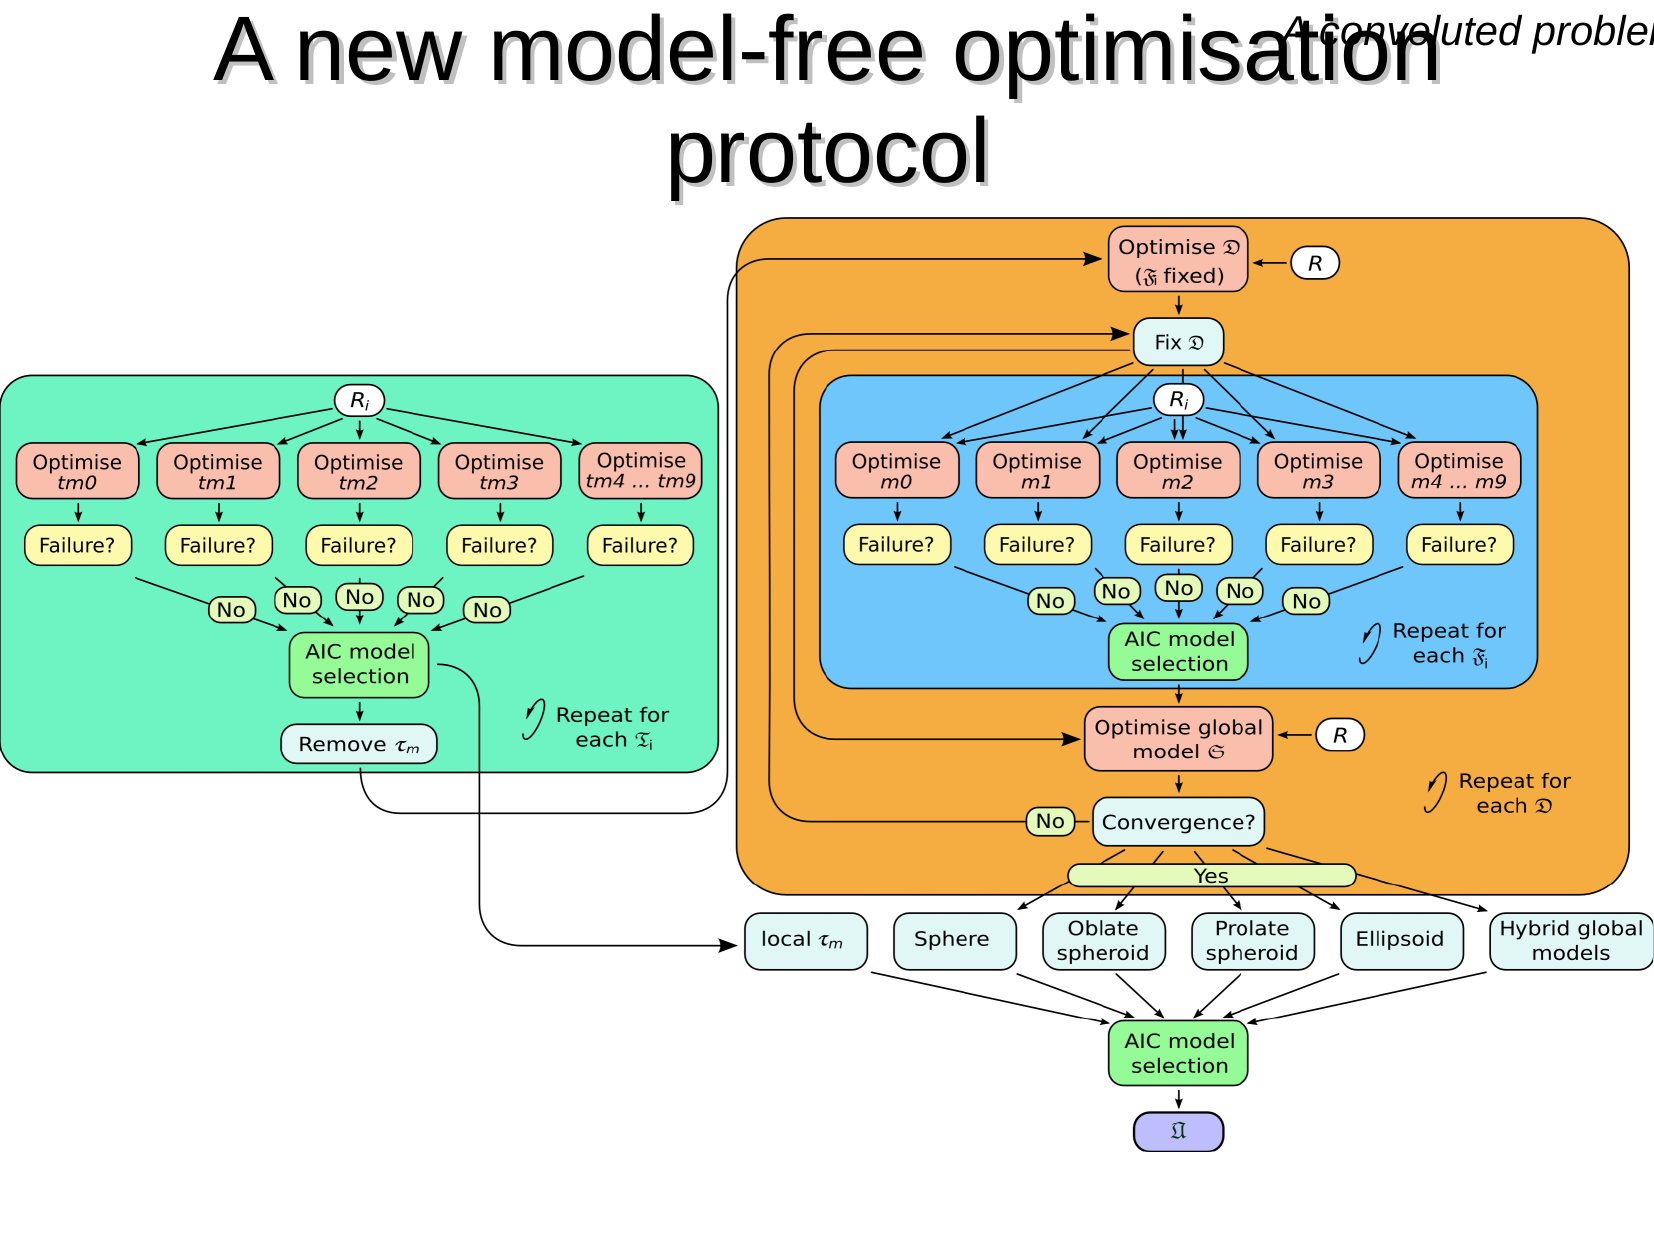

A convoluted problem
A new model-free optimisation protocol